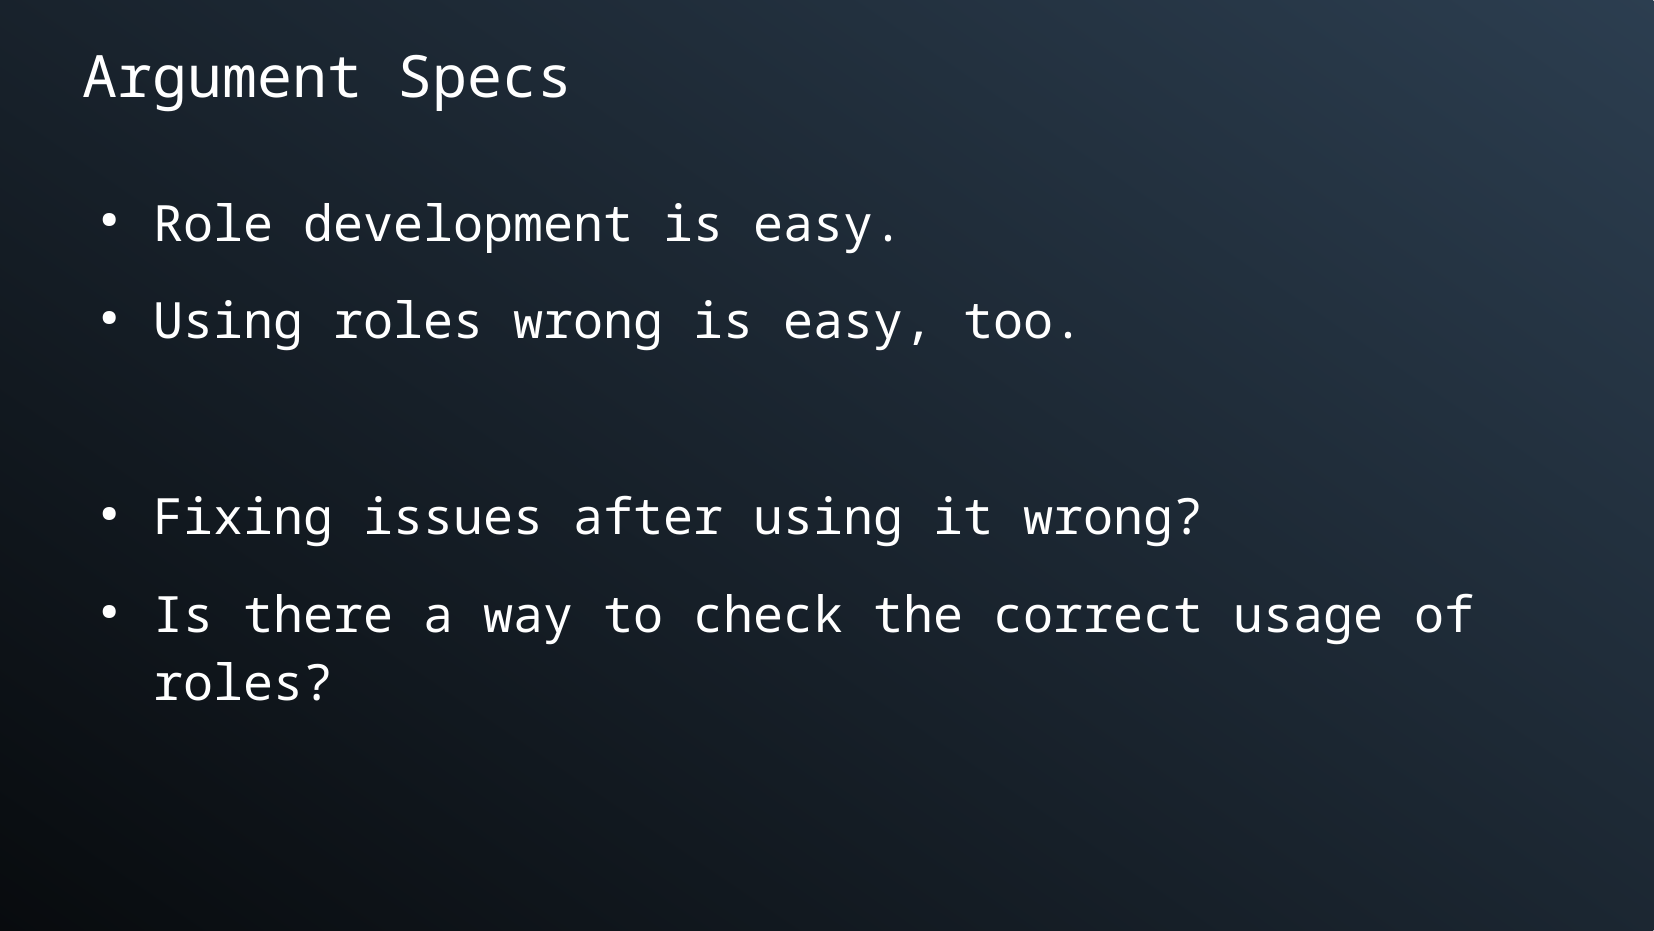

# Argument Specs
Role development is easy.
Using roles wrong is easy, too.
Fixing issues after using it wrong?
Is there a way to check the correct usage of roles?